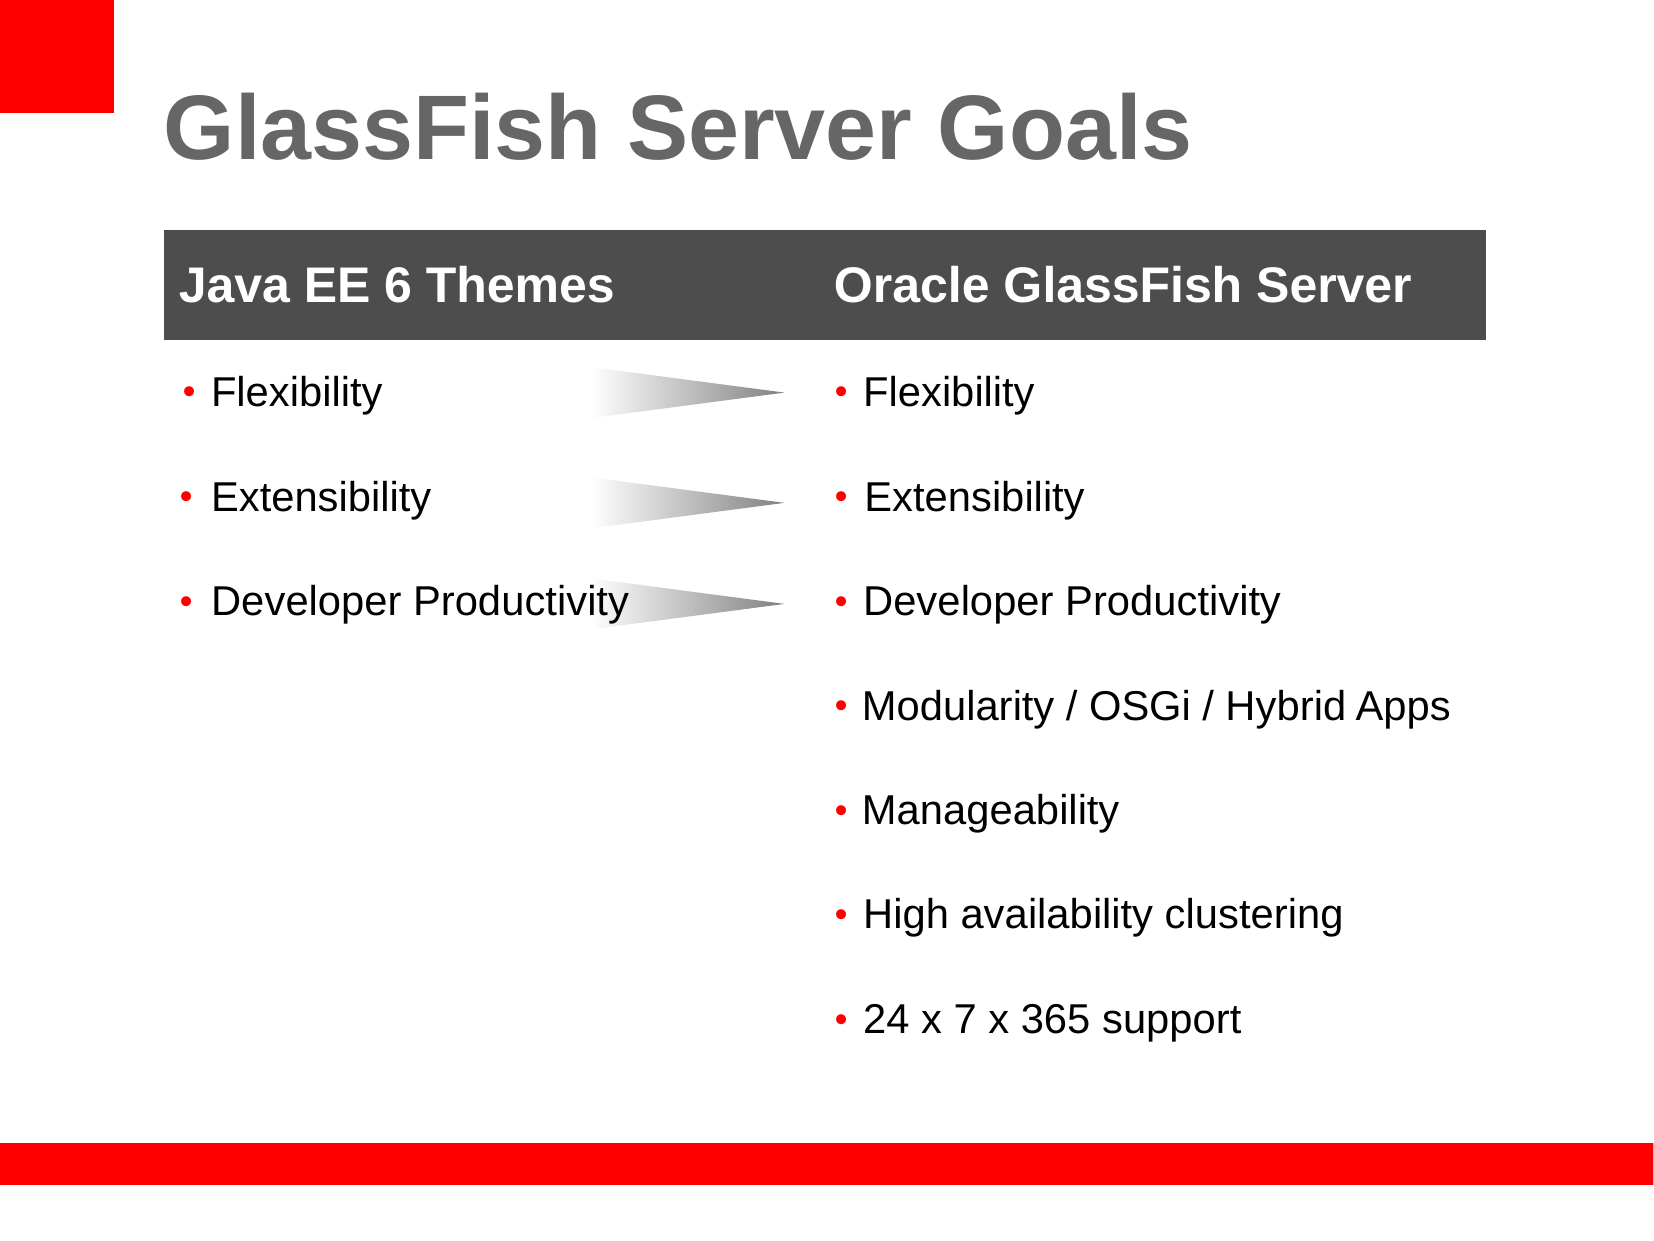

# GlassFish Server Goals
| Java EE 6 Themes | Oracle GlassFish Server |
| --- | --- |
| Flexibility | Flexibility |
| Extensibility | Extensibility |
| Developer Productivity | Developer Productivity |
| | Modularity / OSGi / Hybrid Apps |
| | Manageability |
| | High availability clustering |
| | 24 x 7 x 365 support |